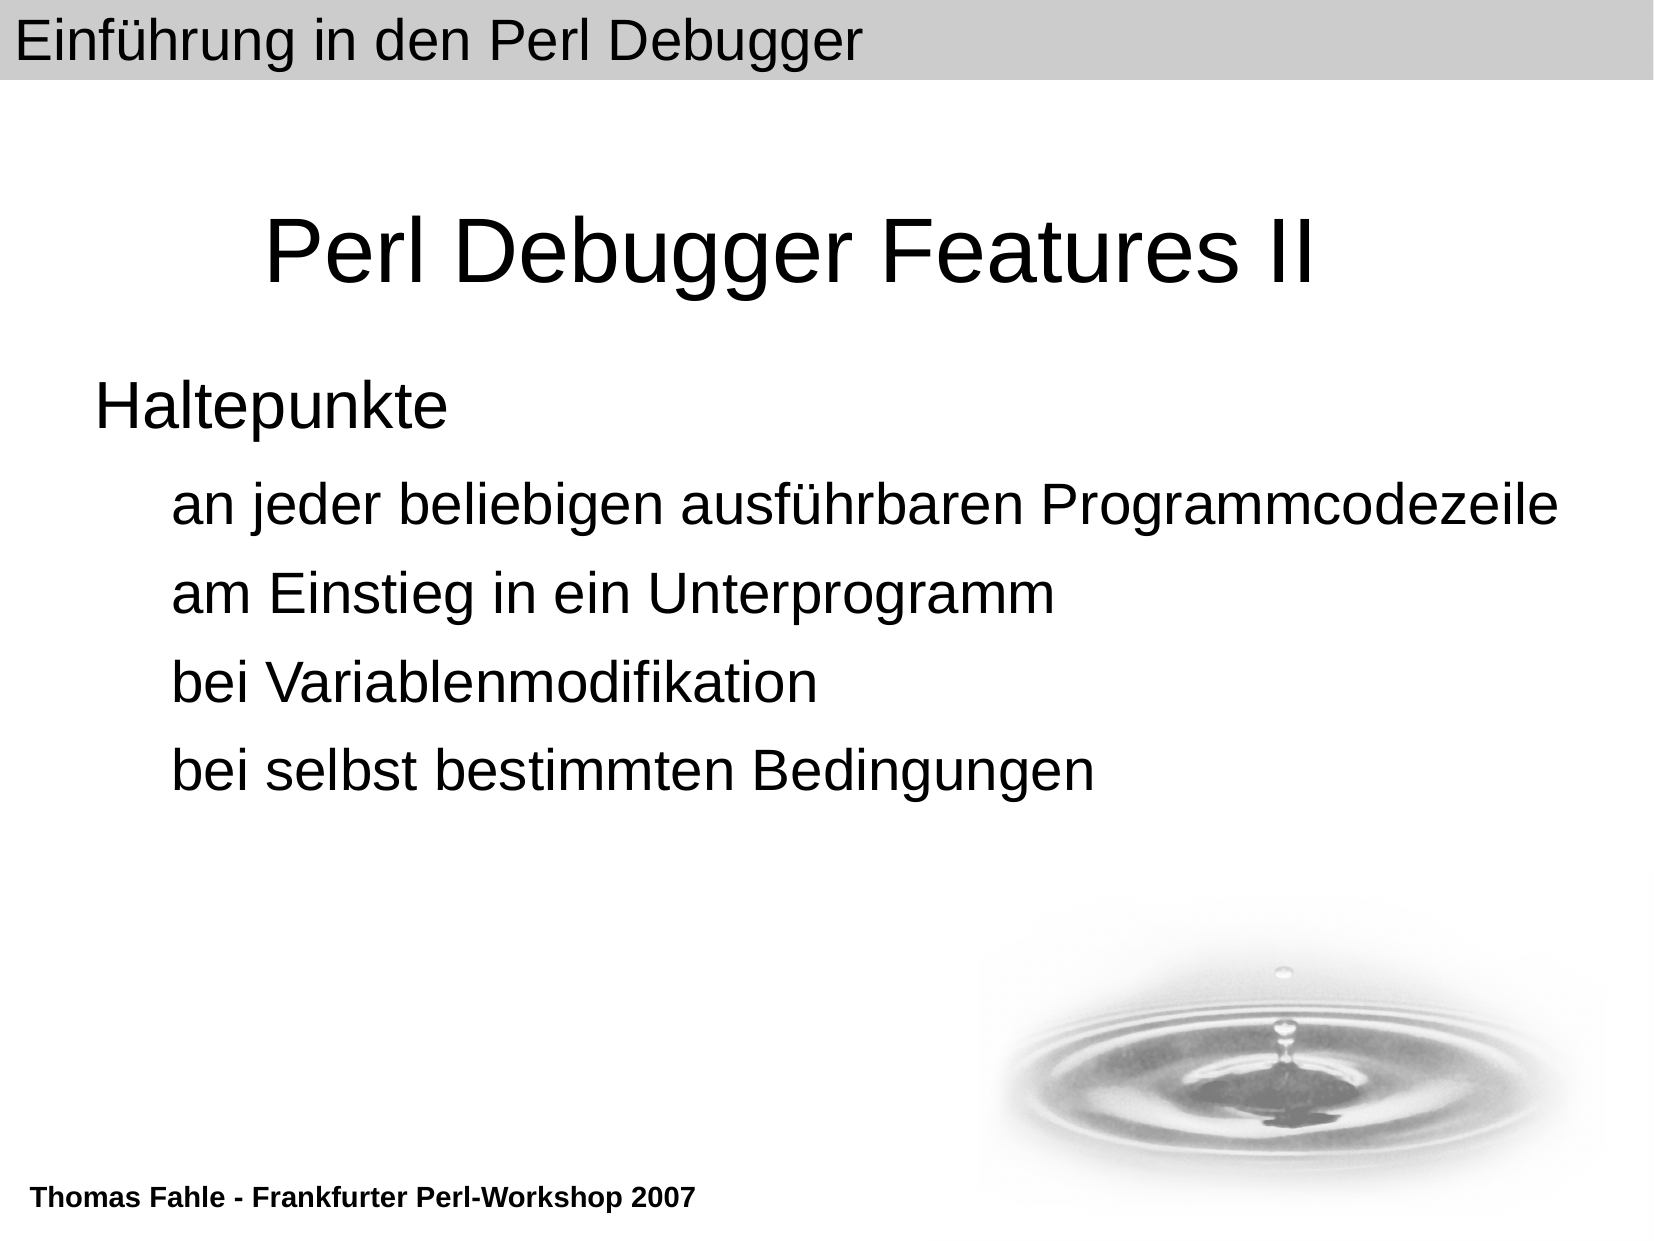

# Perl Debugger Features II
Haltepunkte
an jeder beliebigen ausführbaren Programmcodezeile
am Einstieg in ein Unterprogramm
bei Variablenmodifikation
bei selbst bestimmten Bedingungen